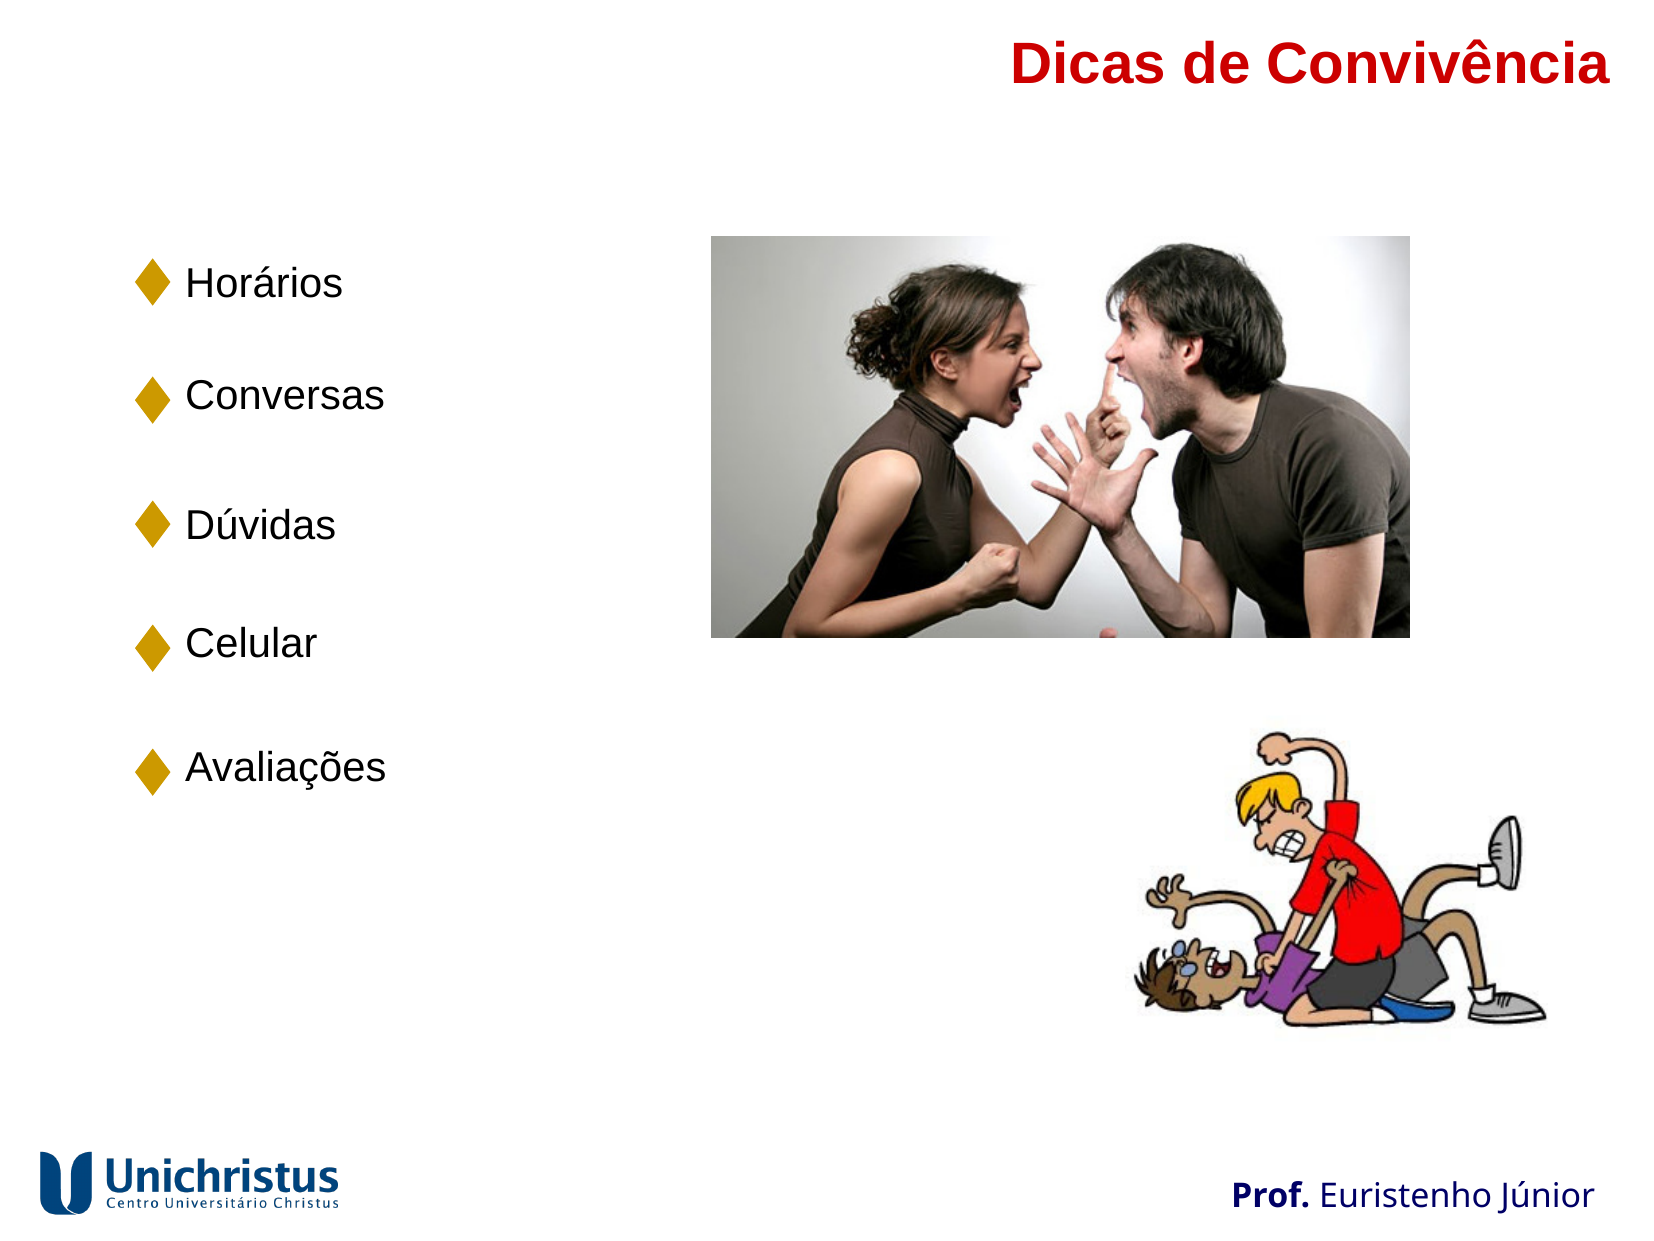

Dicas de Convivência
Horários
Conversas
Dúvidas
Celular
Avaliações
Prof. Euristenho Júnior